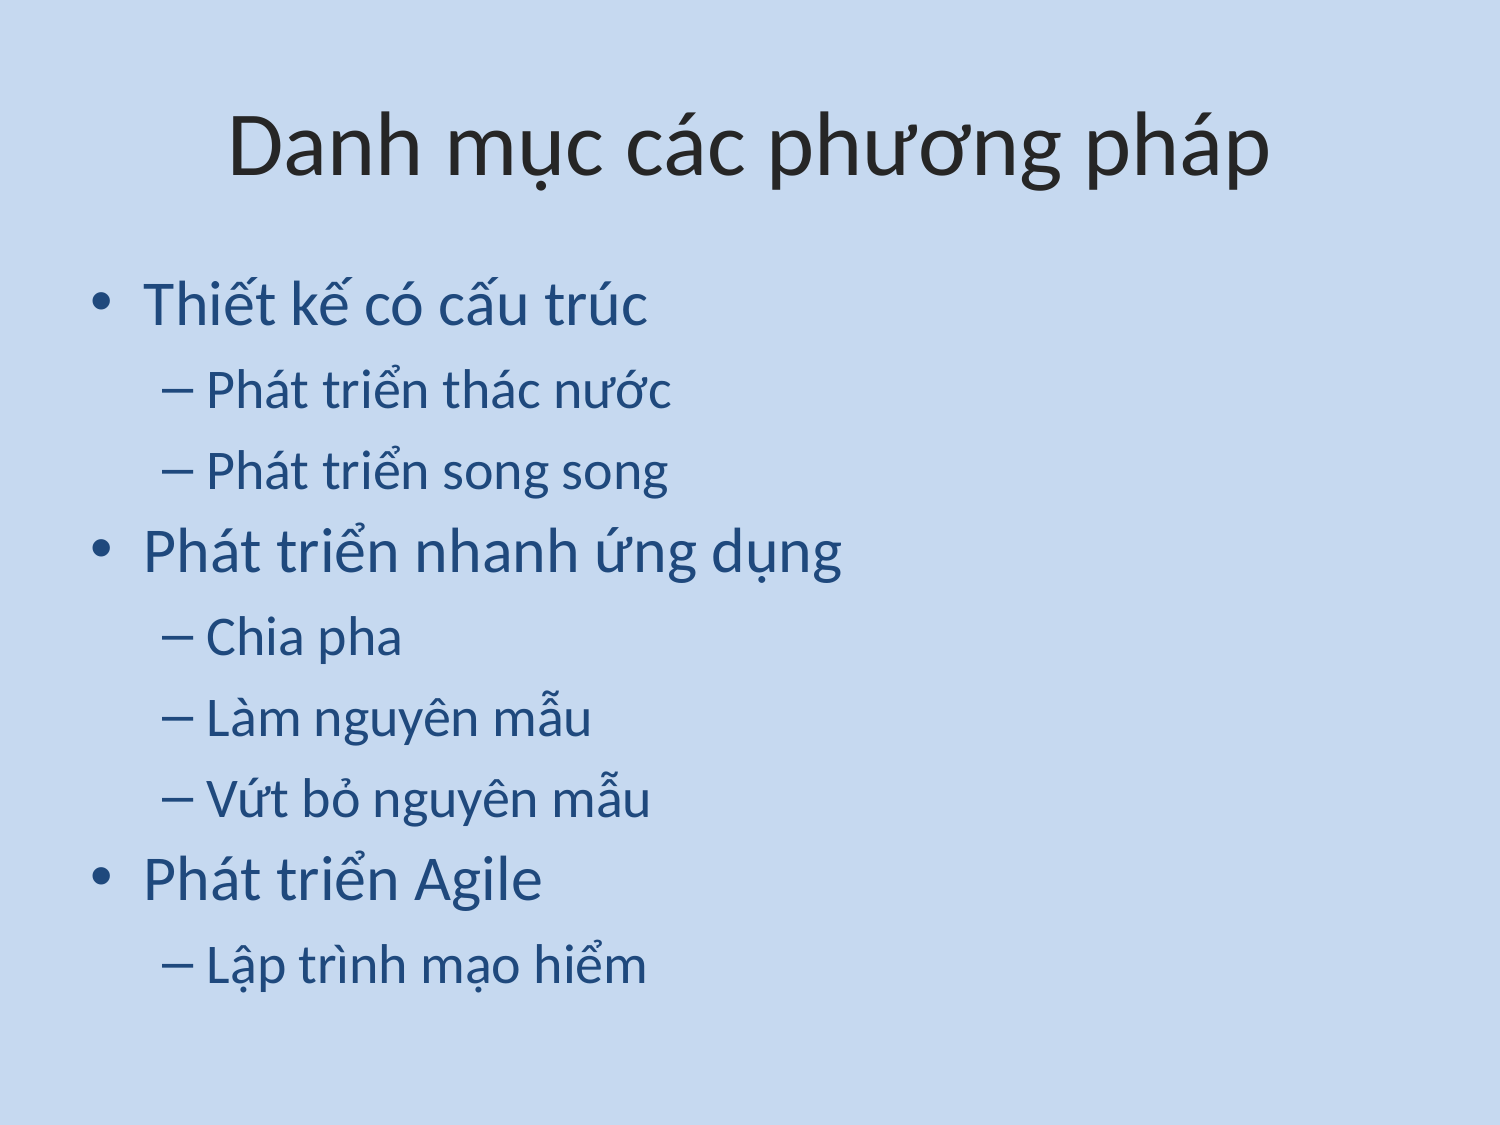

# Danh mục các phương pháp
Thiết kế có cấu trúc
Phát triển thác nước
Phát triển song song
Phát triển nhanh ứng dụng
Chia pha
Làm nguyên mẫu
Vứt bỏ nguyên mẫu
Phát triển Agile
Lập trình mạo hiểm